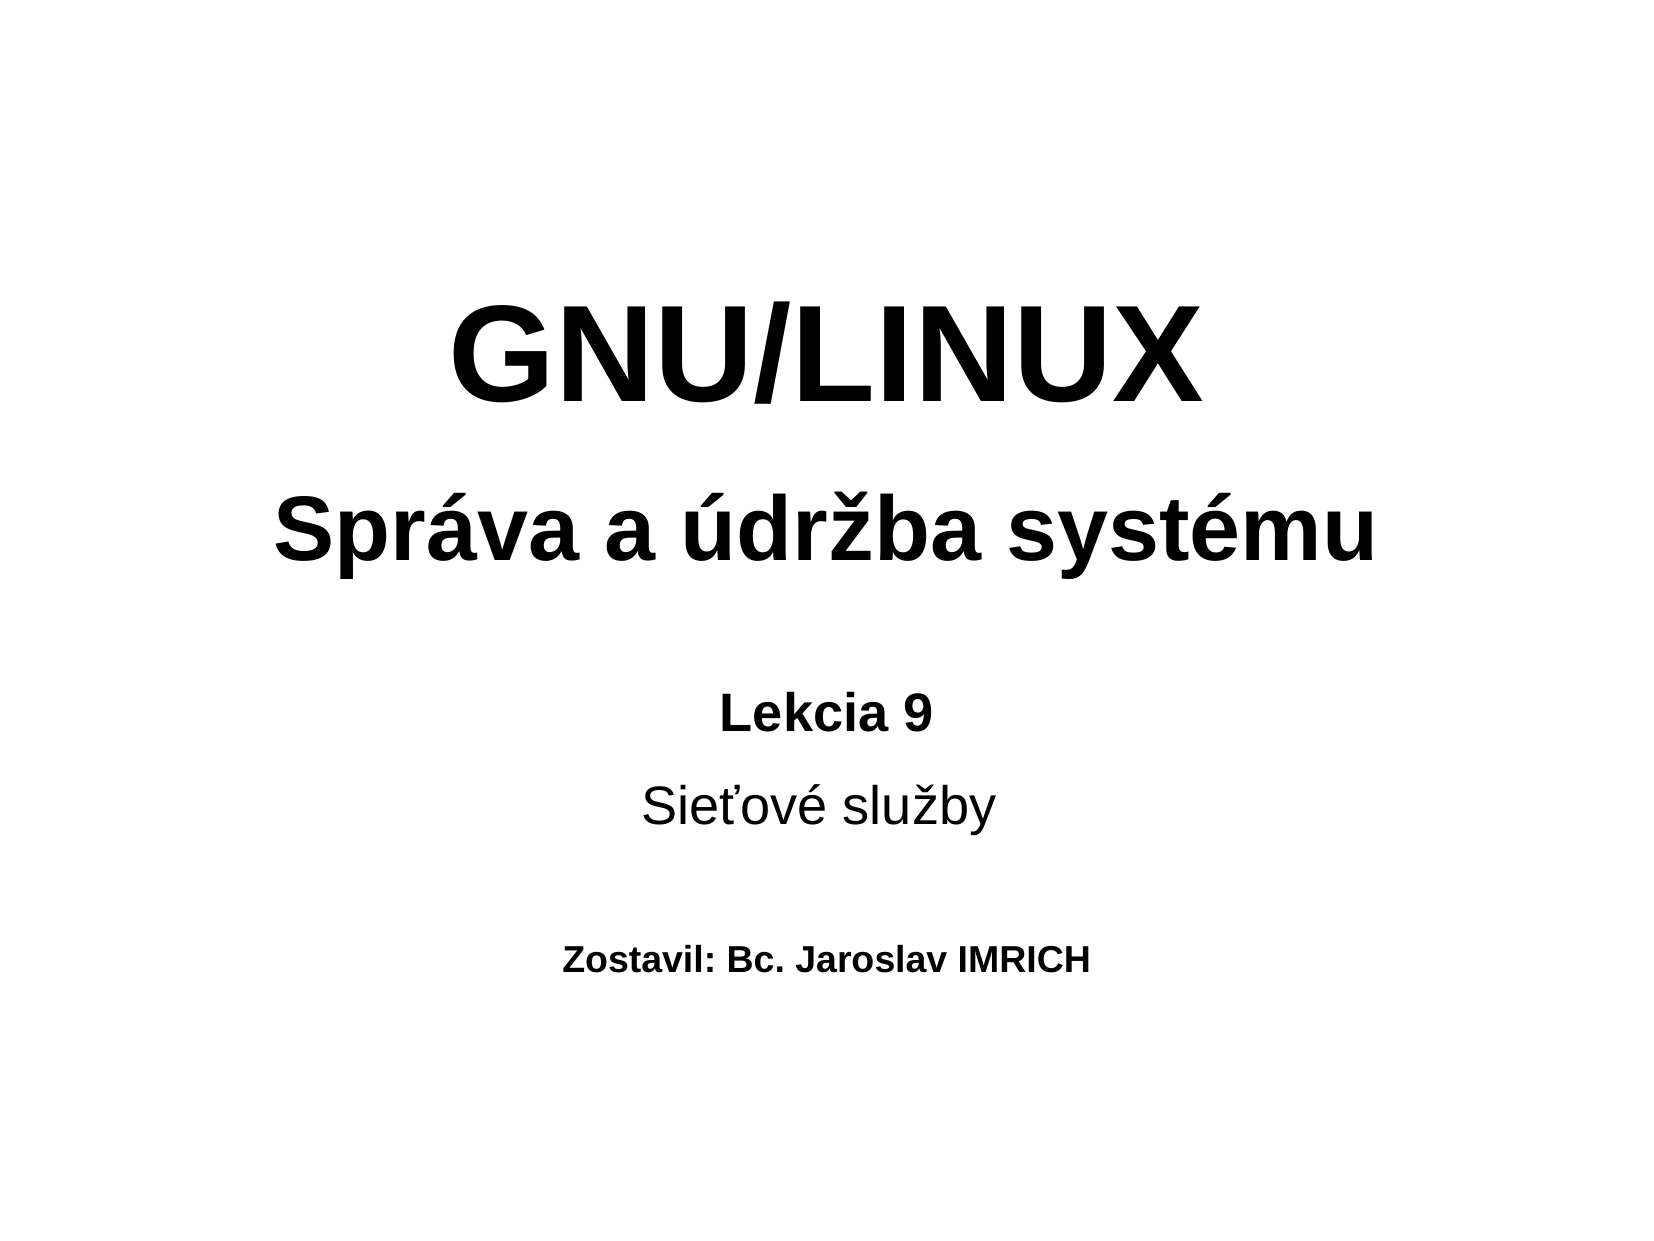

# GNU/LINUX Správa a údržba systému Lekcia 9 Sieťové služby Zostavil: Bc. Jaroslav IMRICH